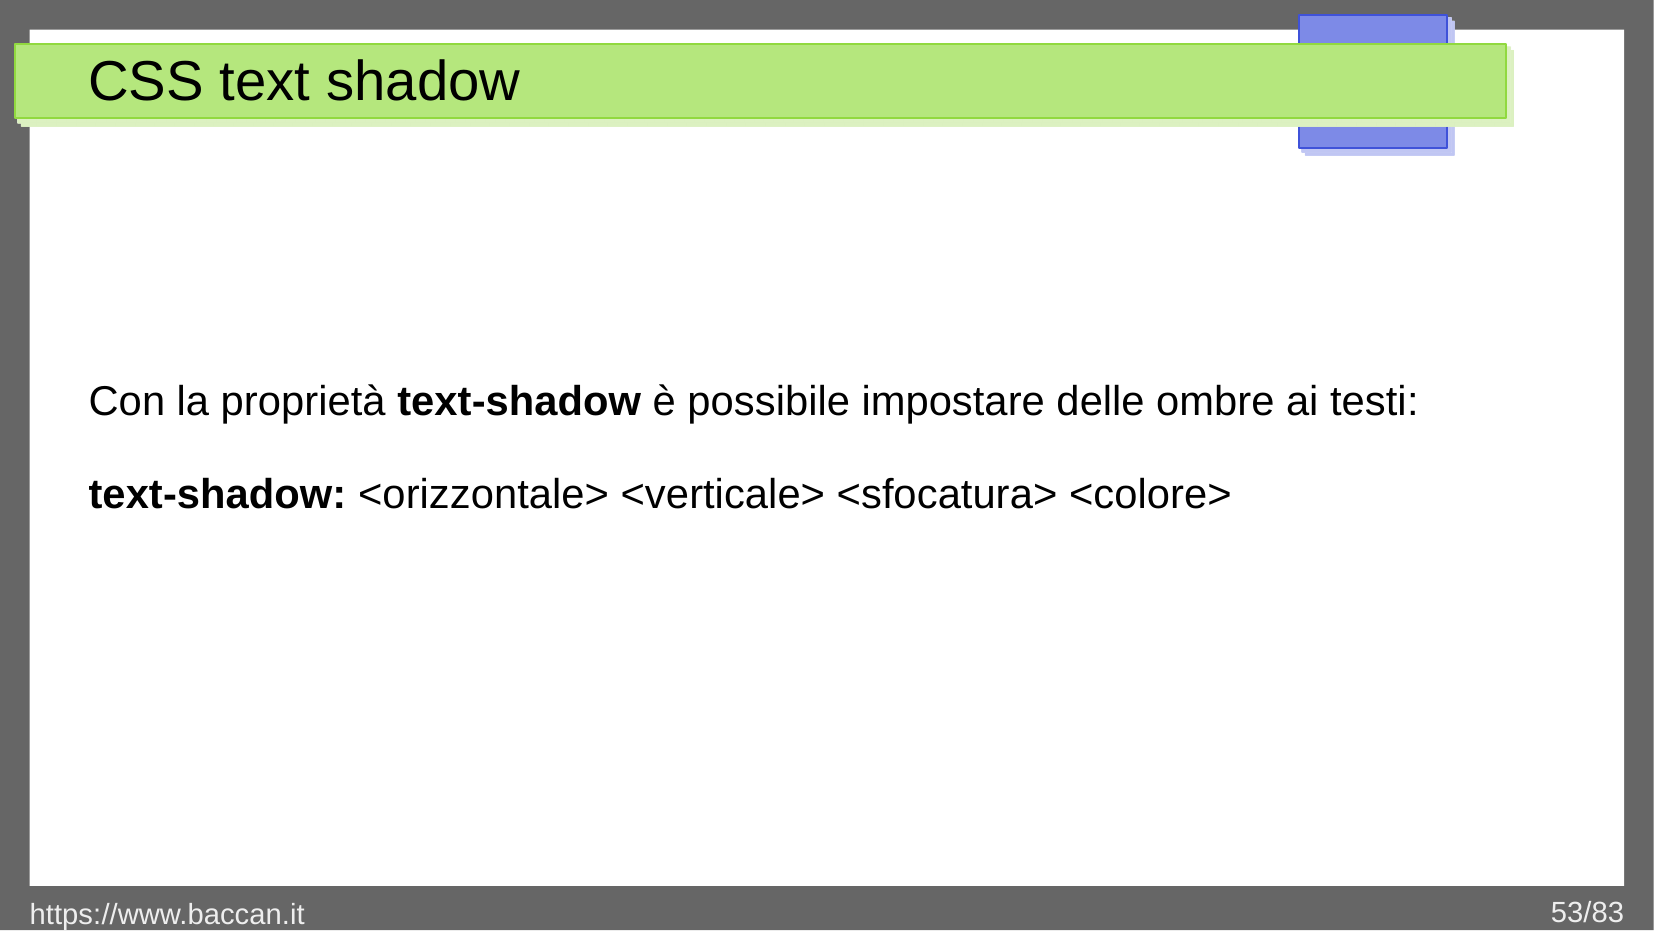

# CSS text shadow
Con la proprietà text-shadow è possibile impostare delle ombre ai testi:
text-shadow: <orizzontale> <verticale> <sfocatura> <colore>
53
https://www.baccan.it